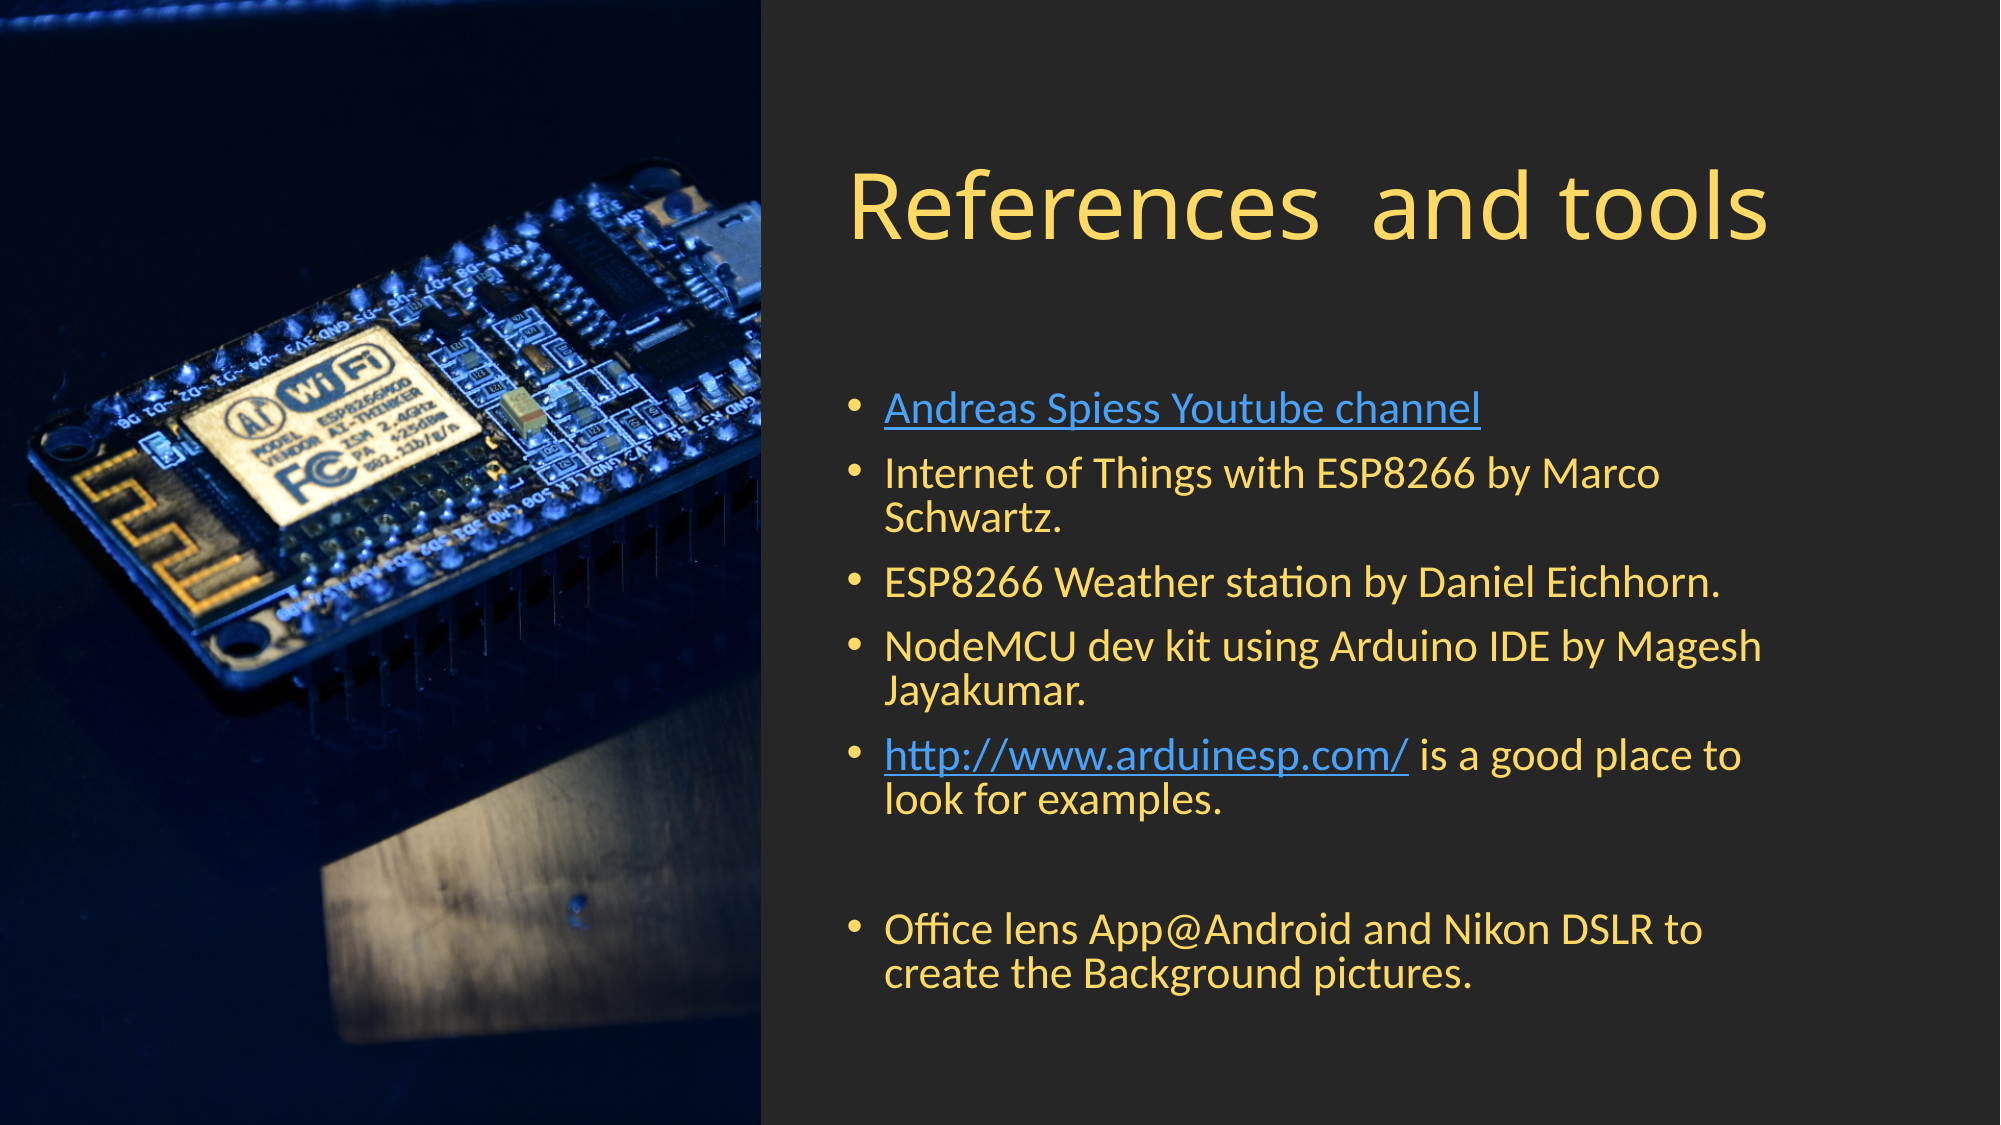

# References and tools
Andreas Spiess Youtube channel
Internet of Things with ESP8266 by Marco Schwartz.
ESP8266 Weather station by Daniel Eichhorn.
NodeMCU dev kit using Arduino IDE by Magesh Jayakumar.
http://www.arduinesp.com/ is a good place to look for examples.
Office lens App@Android and Nikon DSLR to create the Background pictures.